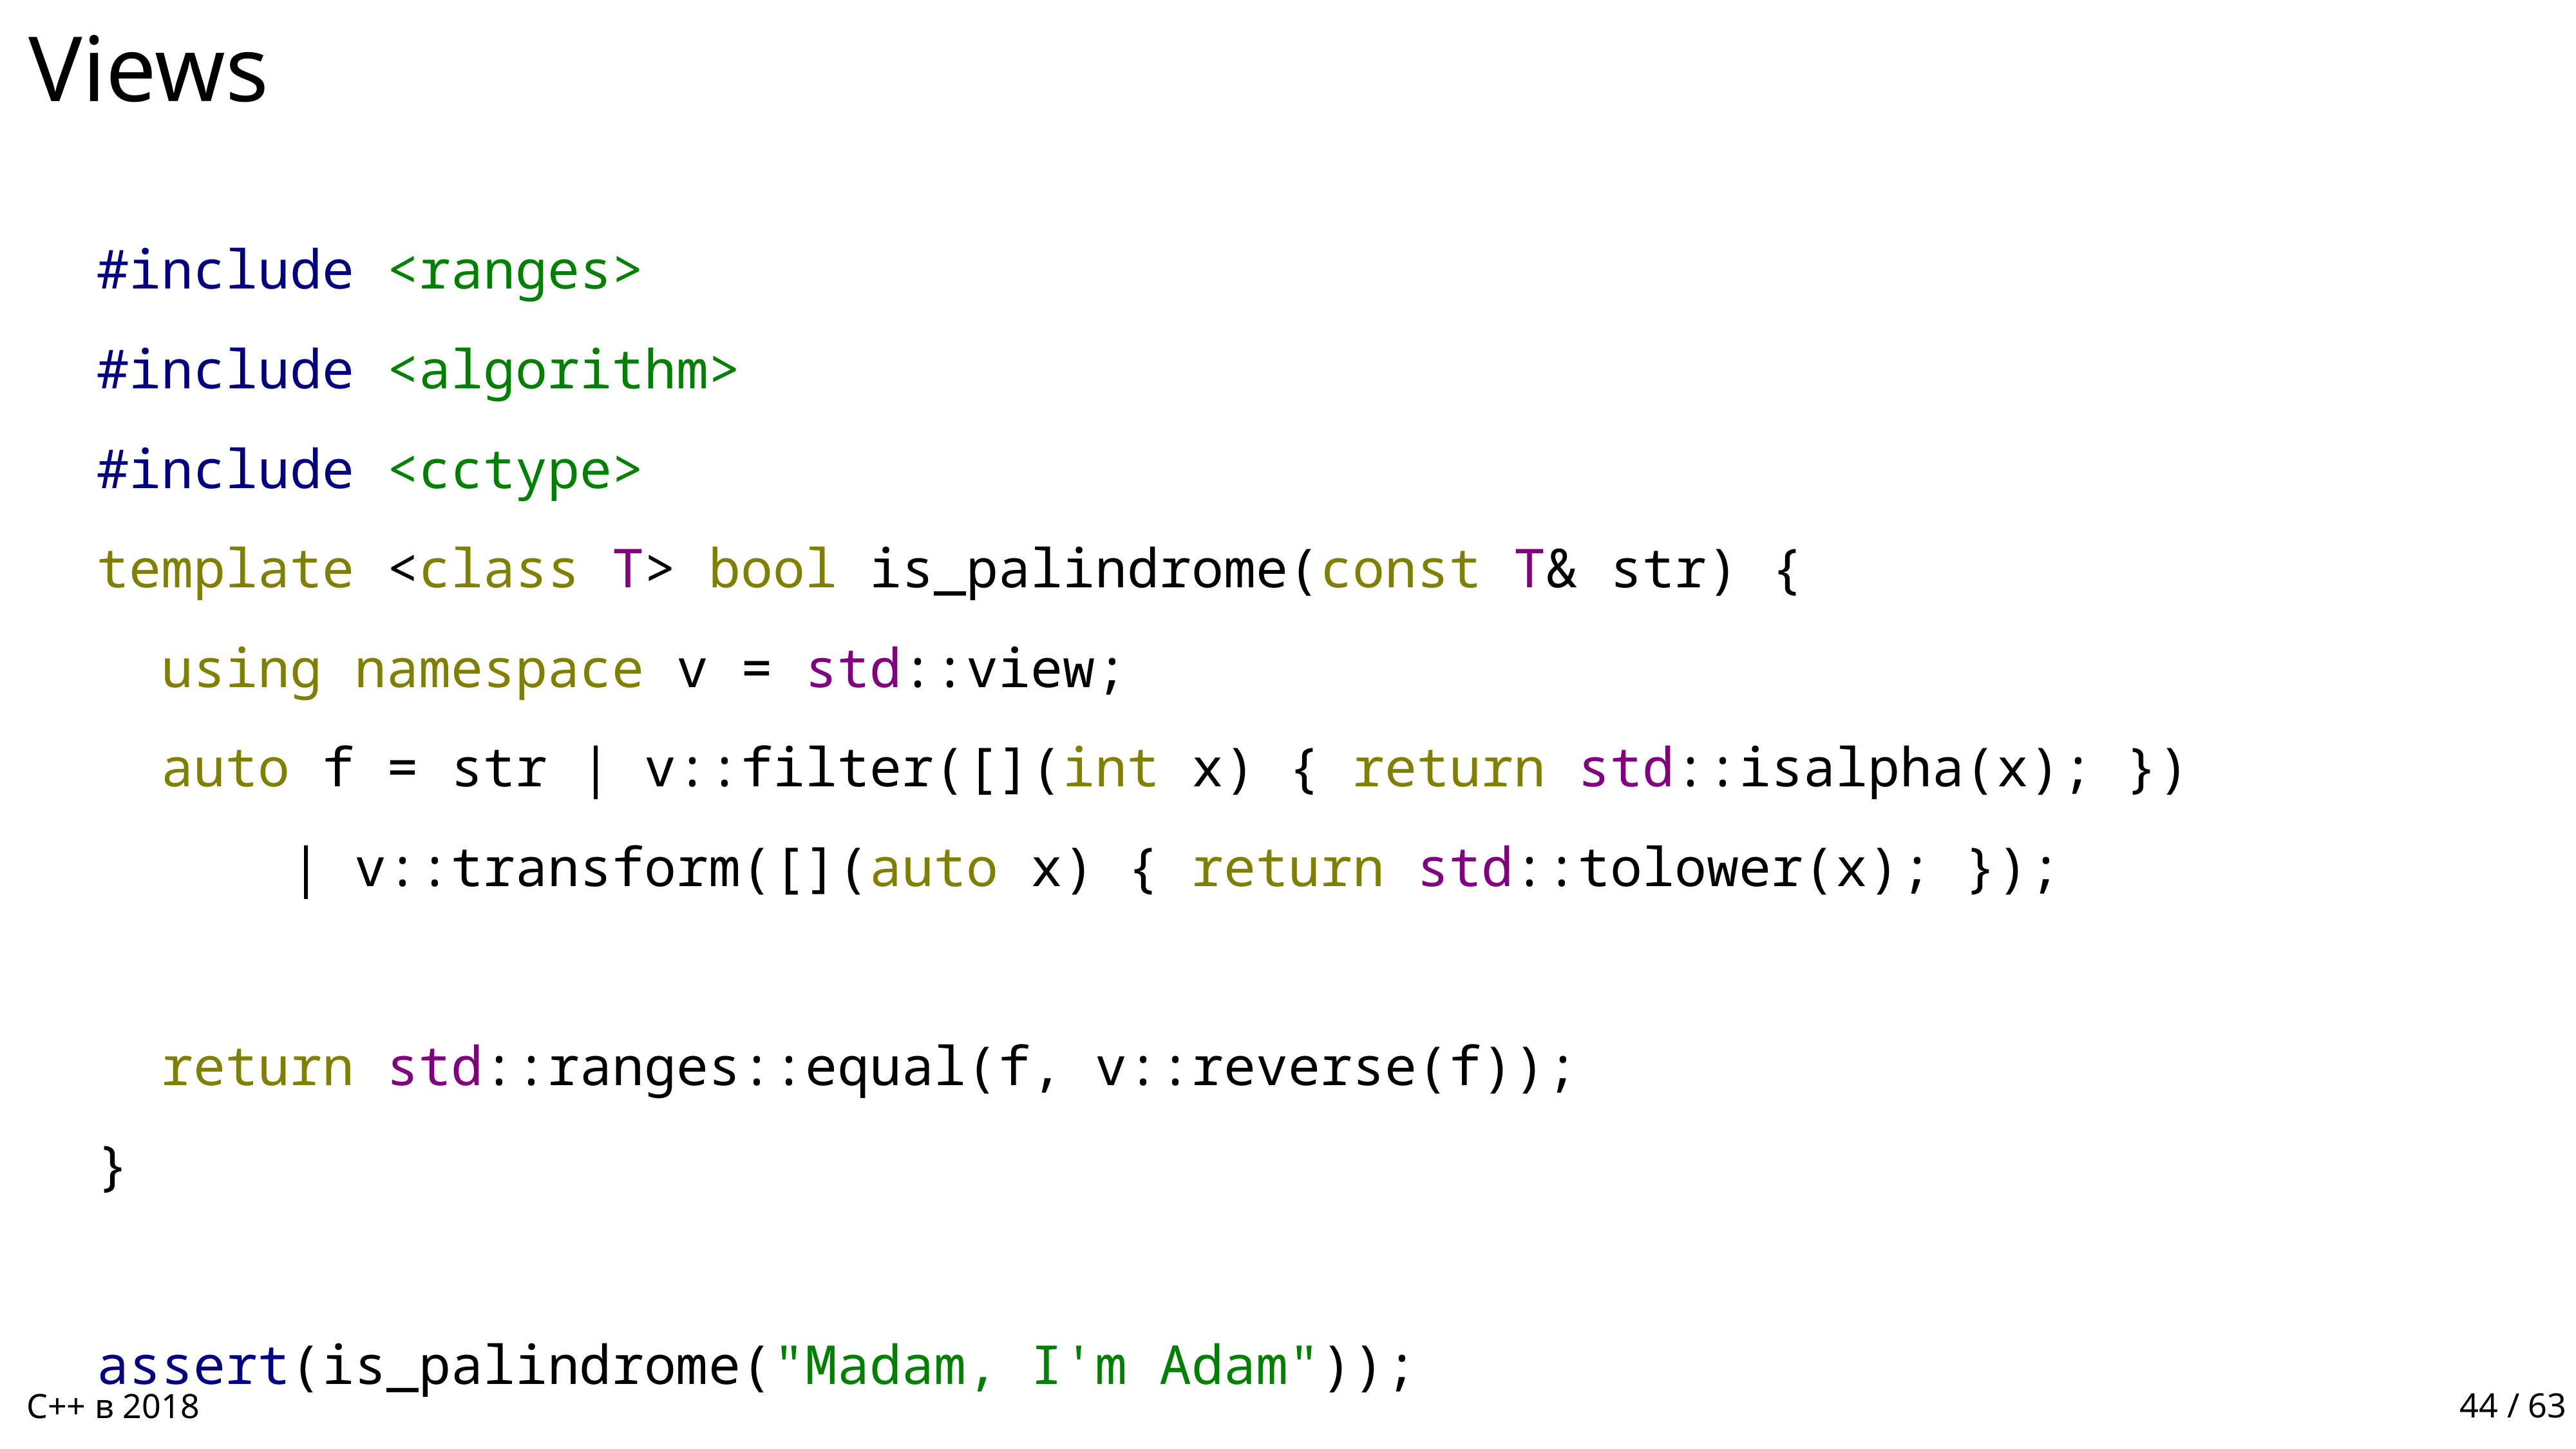

# Views
#include <ranges>
#include <algorithm>
#include <cctype>
template <class T> bool is_palindrome(const T& str) {
 using namespace v = std::view;
 auto f = str | v::filter([](int x) { return std::isalpha(x); })
 | v::transform([](auto x) { return std::tolower(x); });
 return std::ranges::equal(f, v::reverse(f));
}
assert(is_palindrome("Madam, I'm Adam"));
C++ в 2018